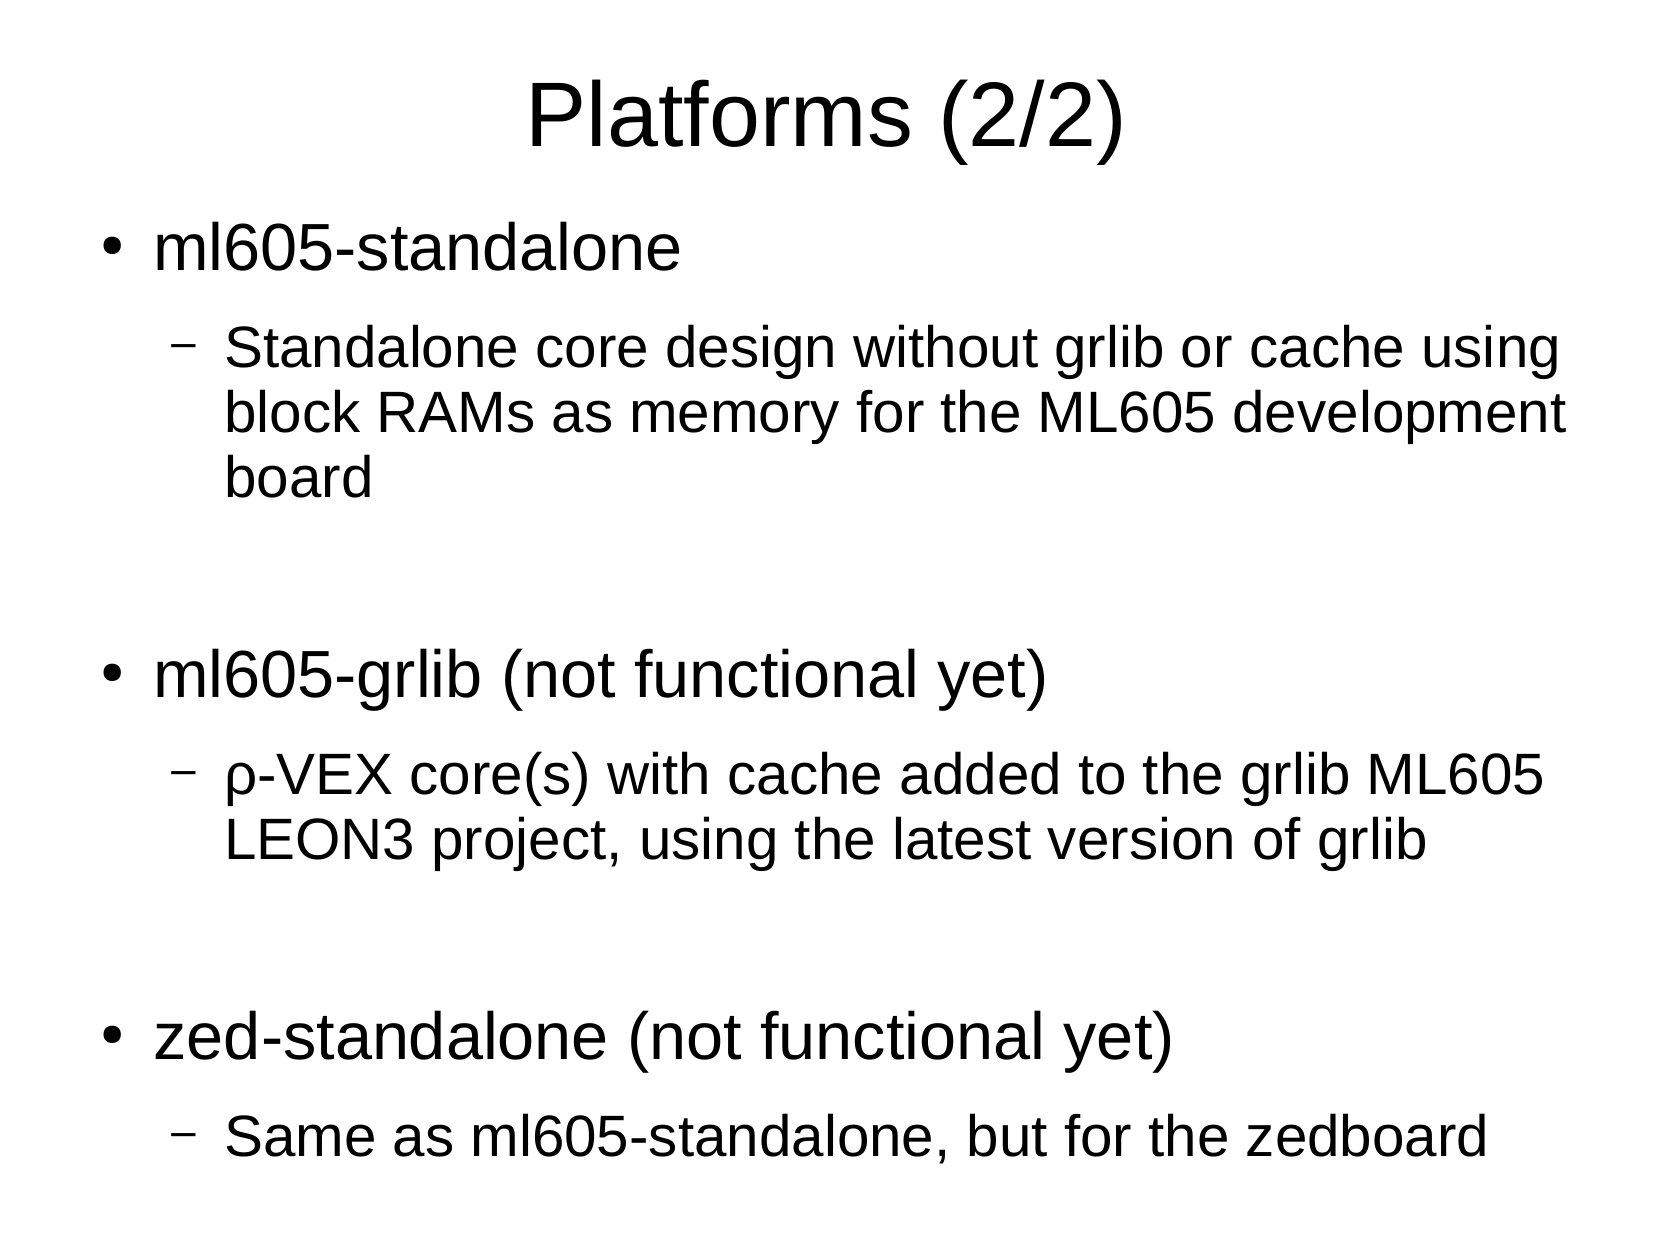

# Platforms (2/2)
ml605-standalone
Standalone core design without grlib or cache using block RAMs as memory for the ML605 development board
ml605-grlib (not functional yet)
ρ-VEX core(s) with cache added to the grlib ML605 LEON3 project, using the latest version of grlib
zed-standalone (not functional yet)
Same as ml605-standalone, but for the zedboard